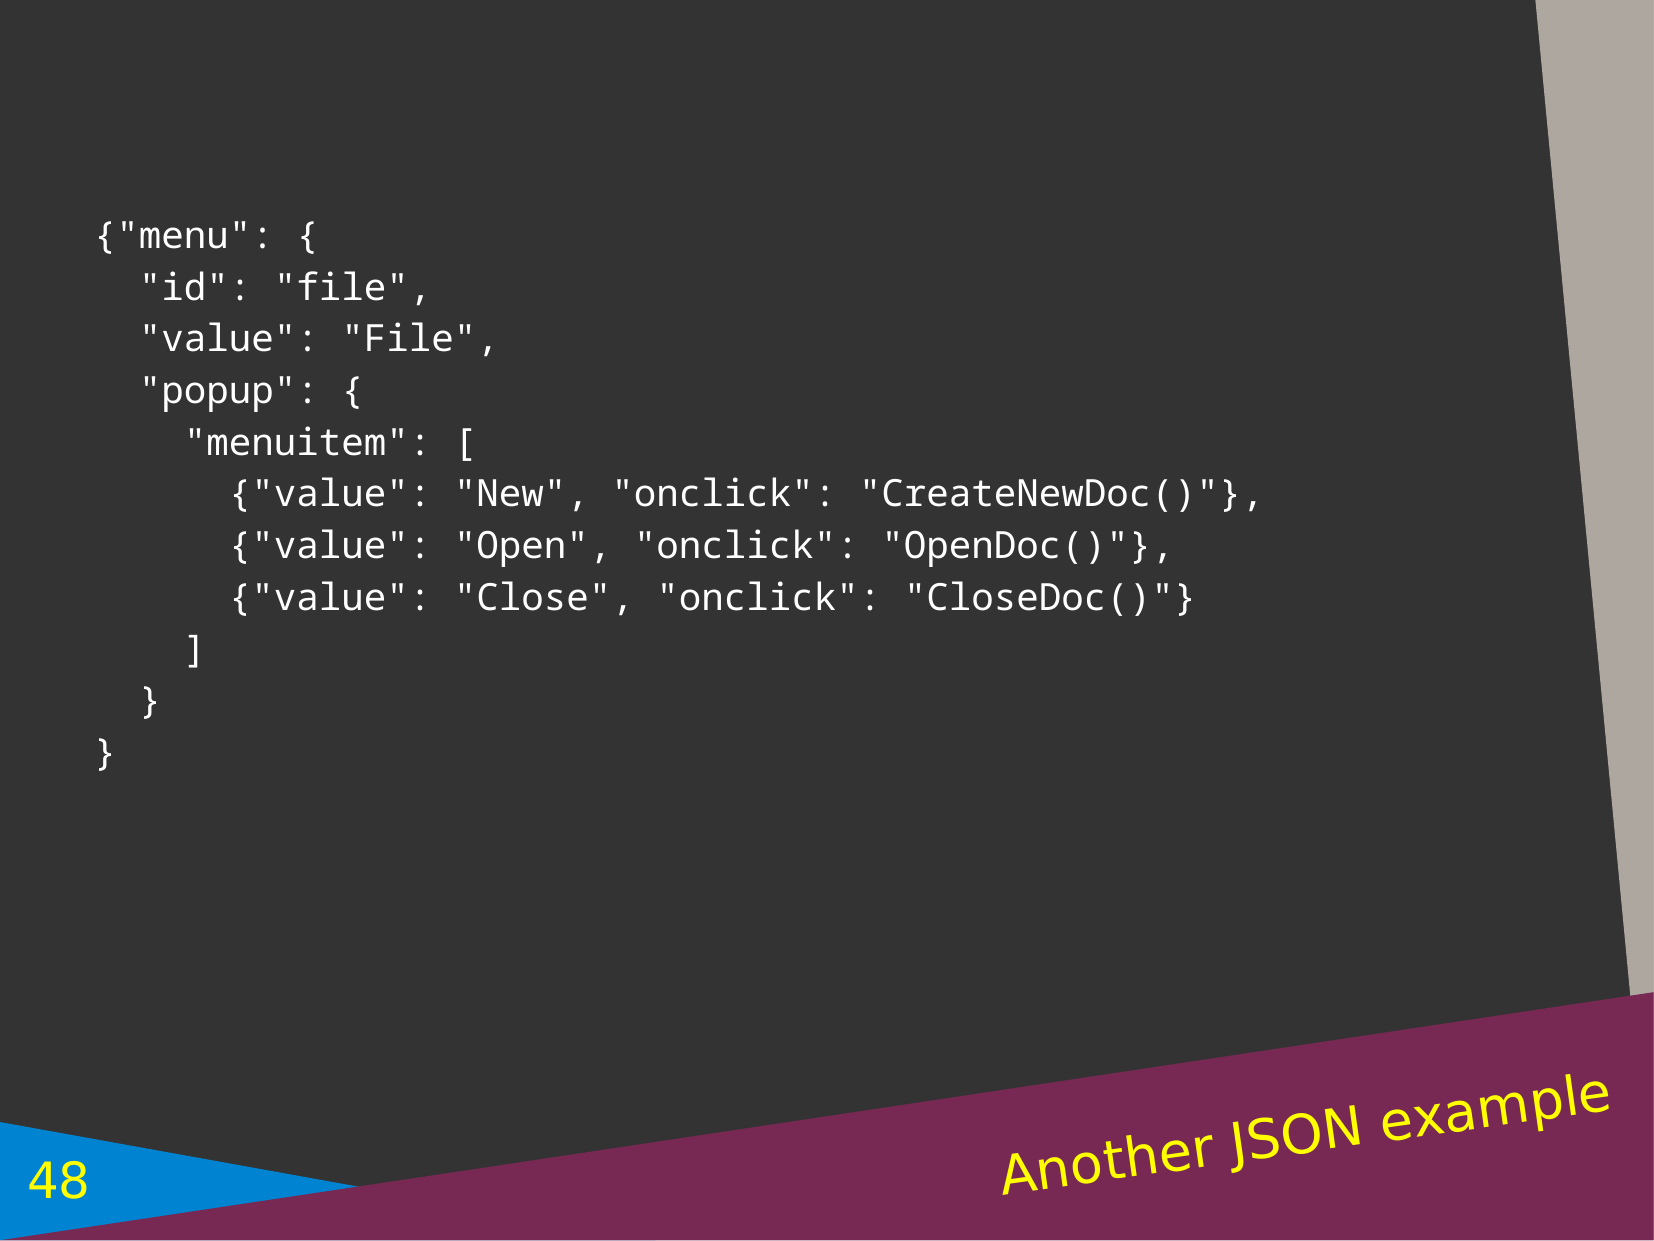

{"menu": {
 "id": "file",
 "value": "File",
 "popup": {
 "menuitem": [
 {"value": "New", "onclick": "CreateNewDoc()"},
 {"value": "Open", "onclick": "OpenDoc()"},
 {"value": "Close", "onclick": "CloseDoc()"}
 ]
 }
}
# Another JSON example
48